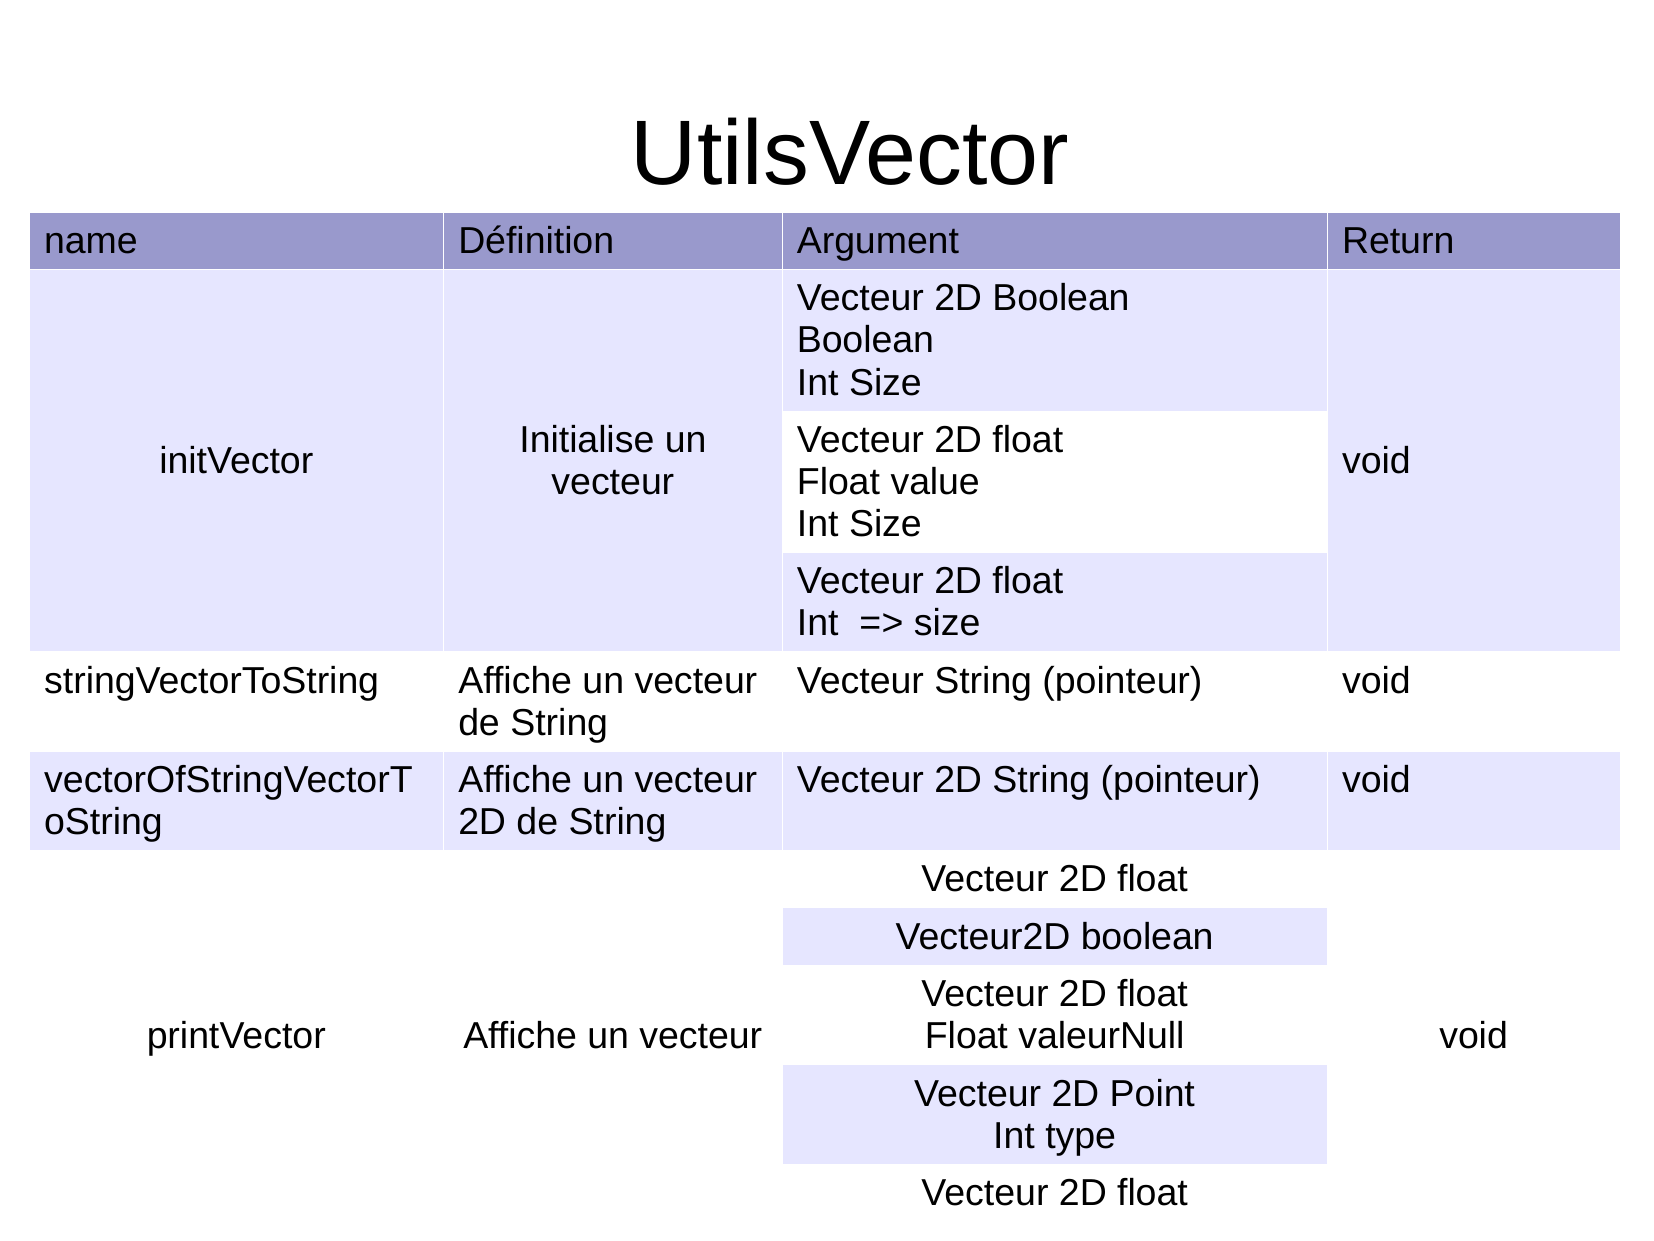

# UtilsVector
| name | Définition | Argument | Return |
| --- | --- | --- | --- |
| initVector | Initialise un vecteur | Vecteur 2D Boolean Boolean Int Size | void |
| | | Vecteur 2D float Float value Int Size | |
| | | Vecteur 2D float Int => size | |
| stringVectorToString | Affiche un vecteur de String | Vecteur String (pointeur) | void |
| vectorOfStringVectorToString | Affiche un vecteur 2D de String | Vecteur 2D String (pointeur) | void |
| printVector | Affiche un vecteur | Vecteur 2D float | void |
| | | Vecteur2D boolean | |
| | | Vecteur 2D float Float valeurNull | |
| | | Vecteur 2D Point Int type | |
| | | Vecteur 2D float | |